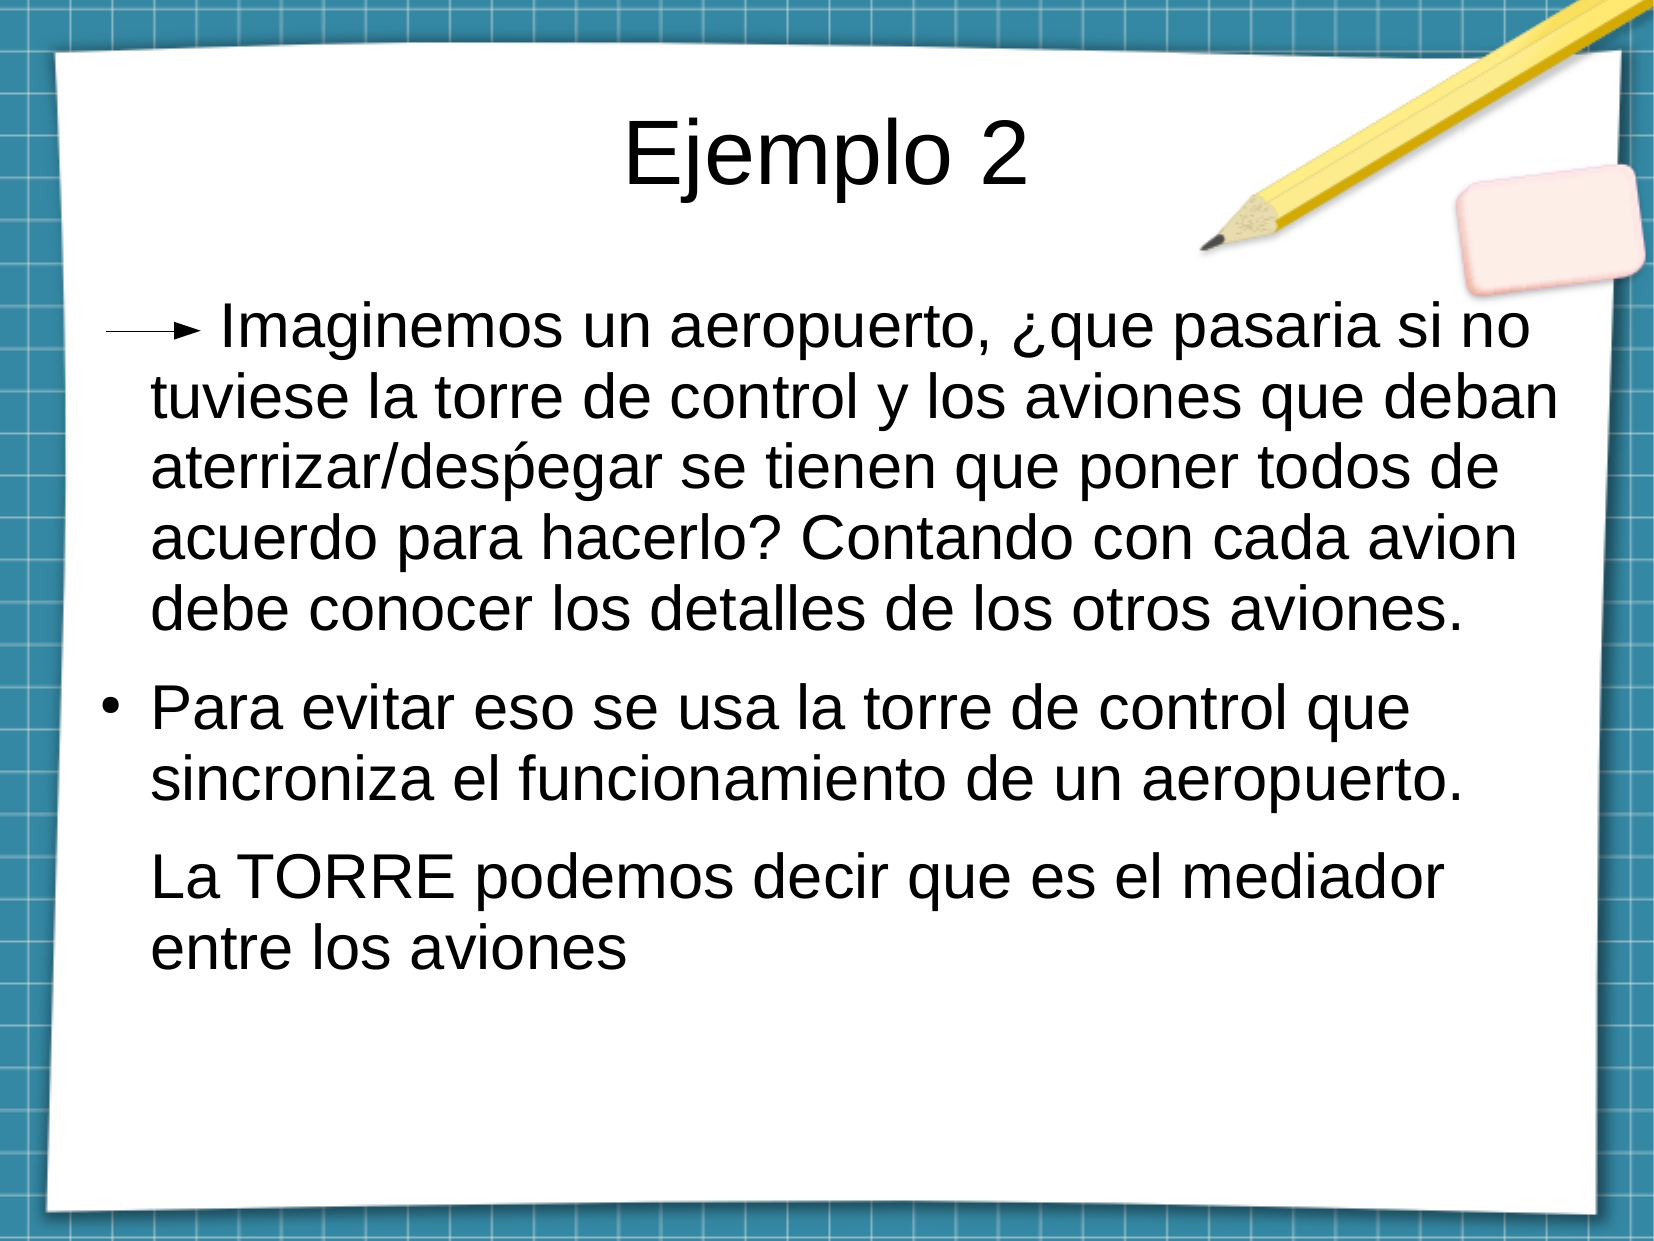

# Ejemplo 2
 Imaginemos un aeropuerto, ¿que pasaria si no tuviese la torre de control y los aviones que deban aterrizar/desṕegar se tienen que poner todos de acuerdo para hacerlo? Contando con cada avion debe conocer los detalles de los otros aviones.
Para evitar eso se usa la torre de control que sincroniza el funcionamiento de un aeropuerto.
La TORRE podemos decir que es el mediador entre los aviones